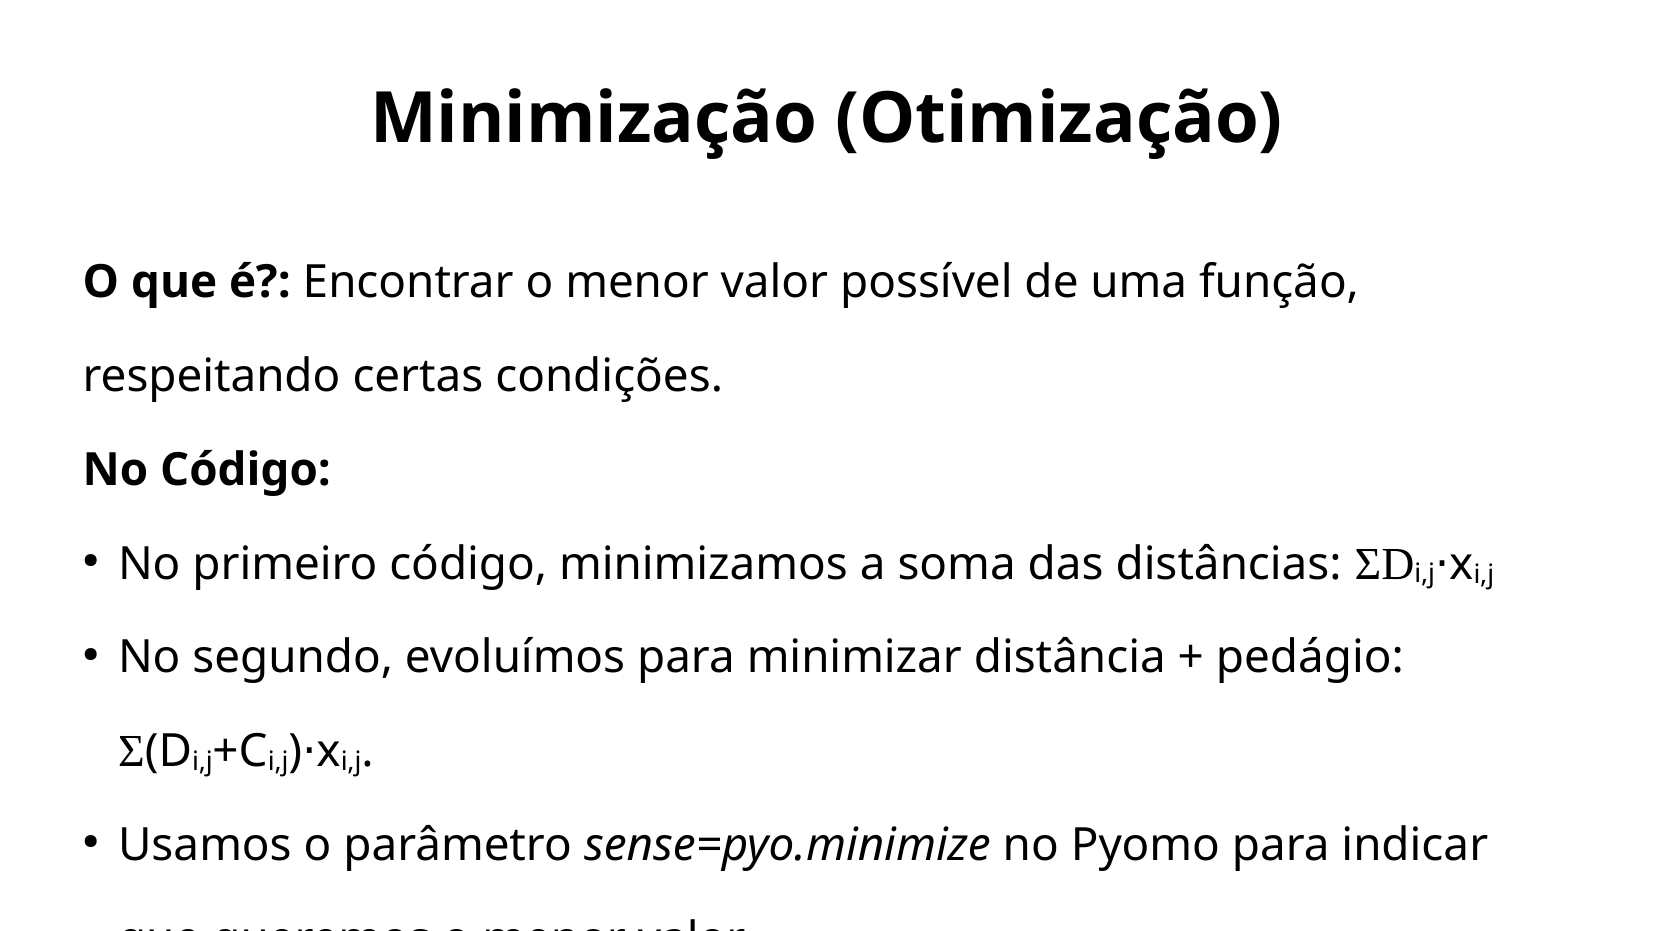

# Minimização (Otimização)
O que é?: Encontrar o menor valor possível de uma função, respeitando certas condições.
No Código:
No primeiro código, minimizamos a soma das distâncias: ΣDi,j⋅xi,j
No segundo, evoluímos para minimizar distância + pedágio: Σ(Di,j+Ci,j)⋅xi,j​.
Usamos o parâmetro sense=pyo.minimize no Pyomo para indicar que queremos o menor valor.